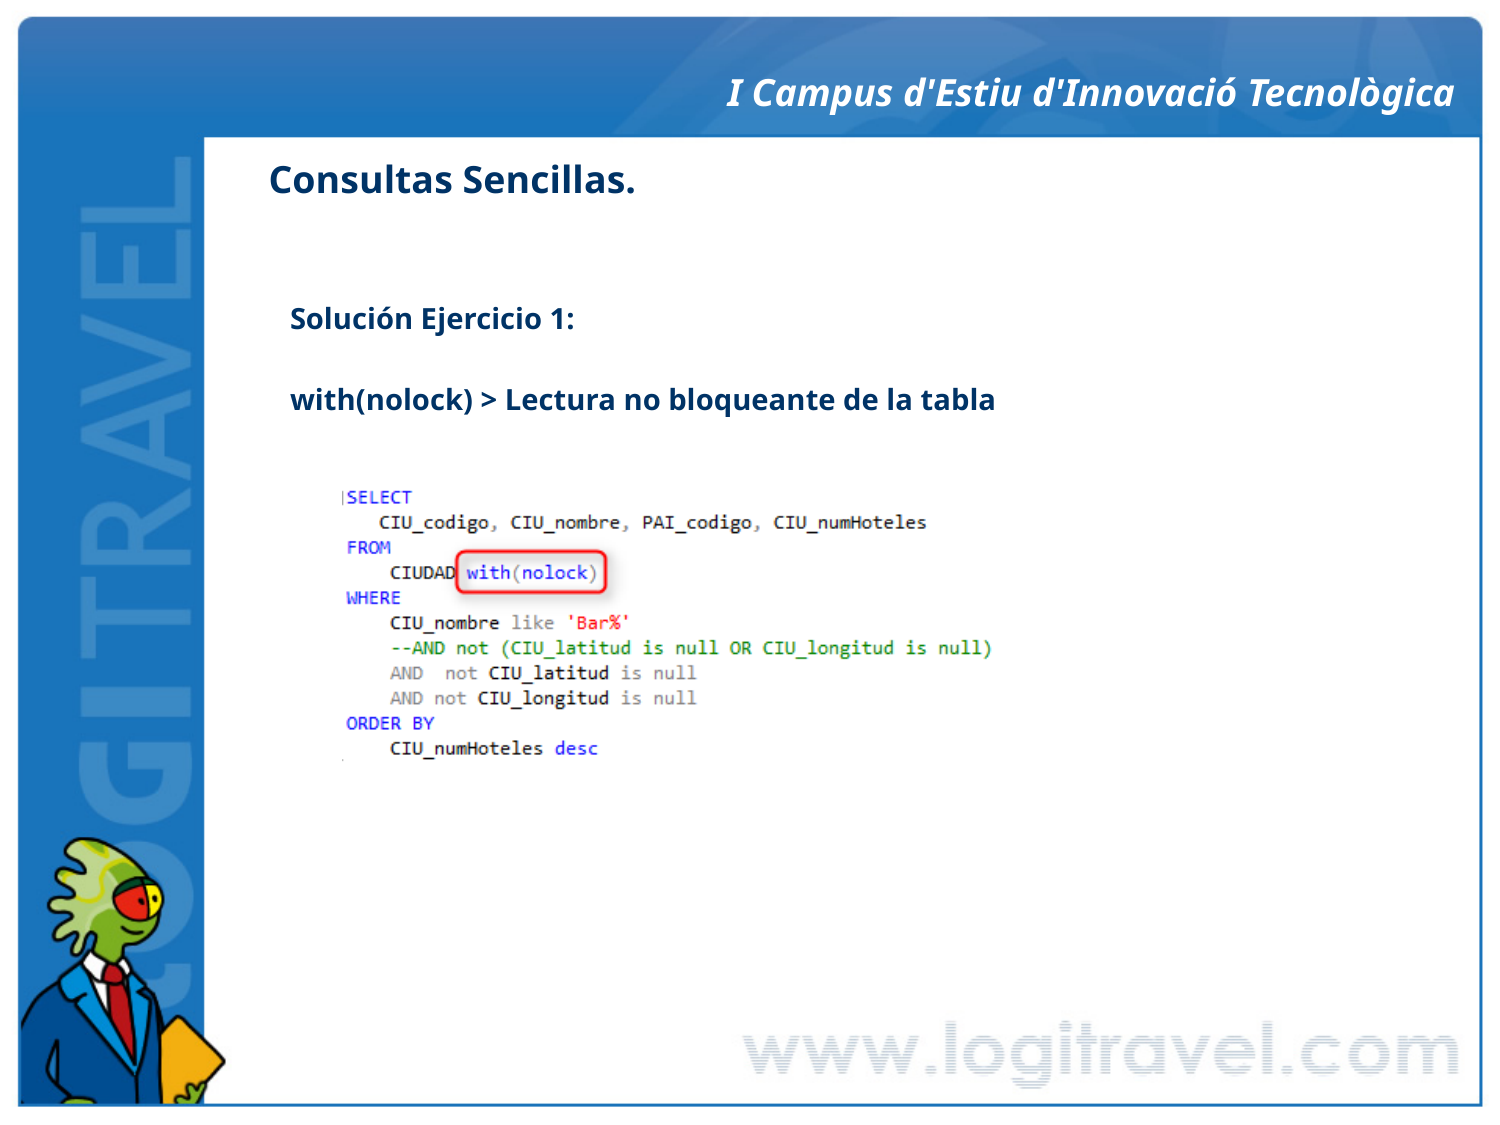

I Campus d'Estiu d'Innovació Tecnològica
Consultas Sencillas.
Solución Ejercicio 1:
with(nolock) > Lectura no bloqueante de la tabla